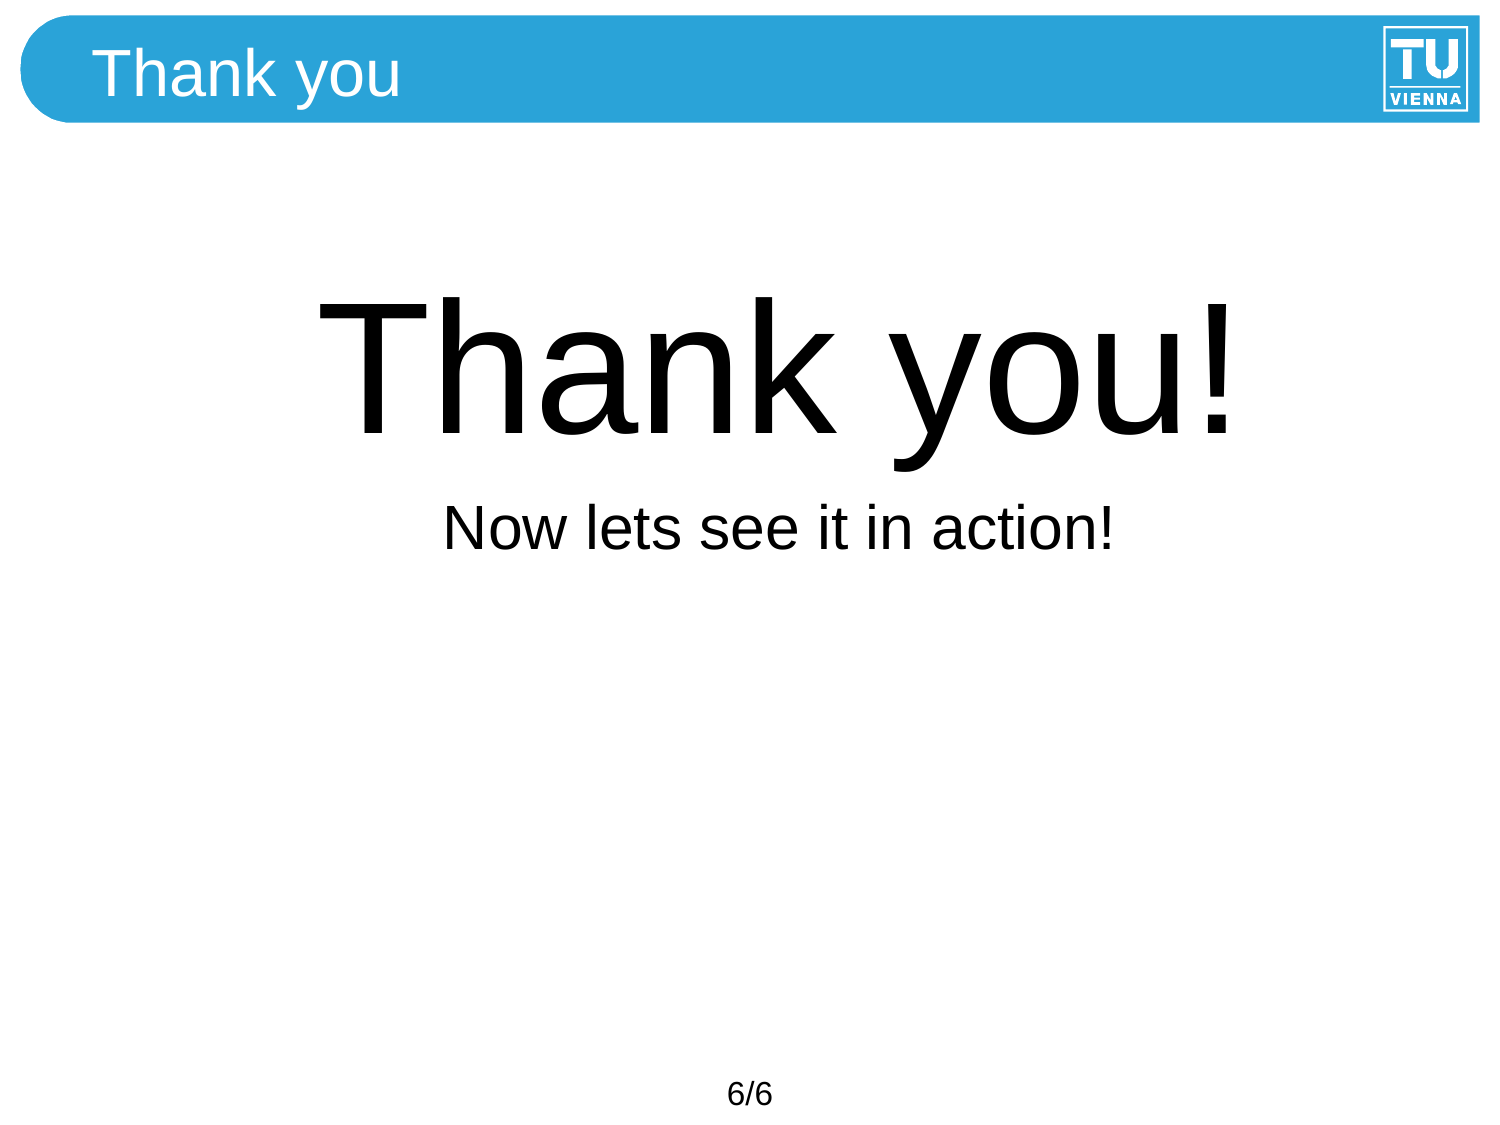

# Thank you
Thank you!
Now lets see it in action!
6